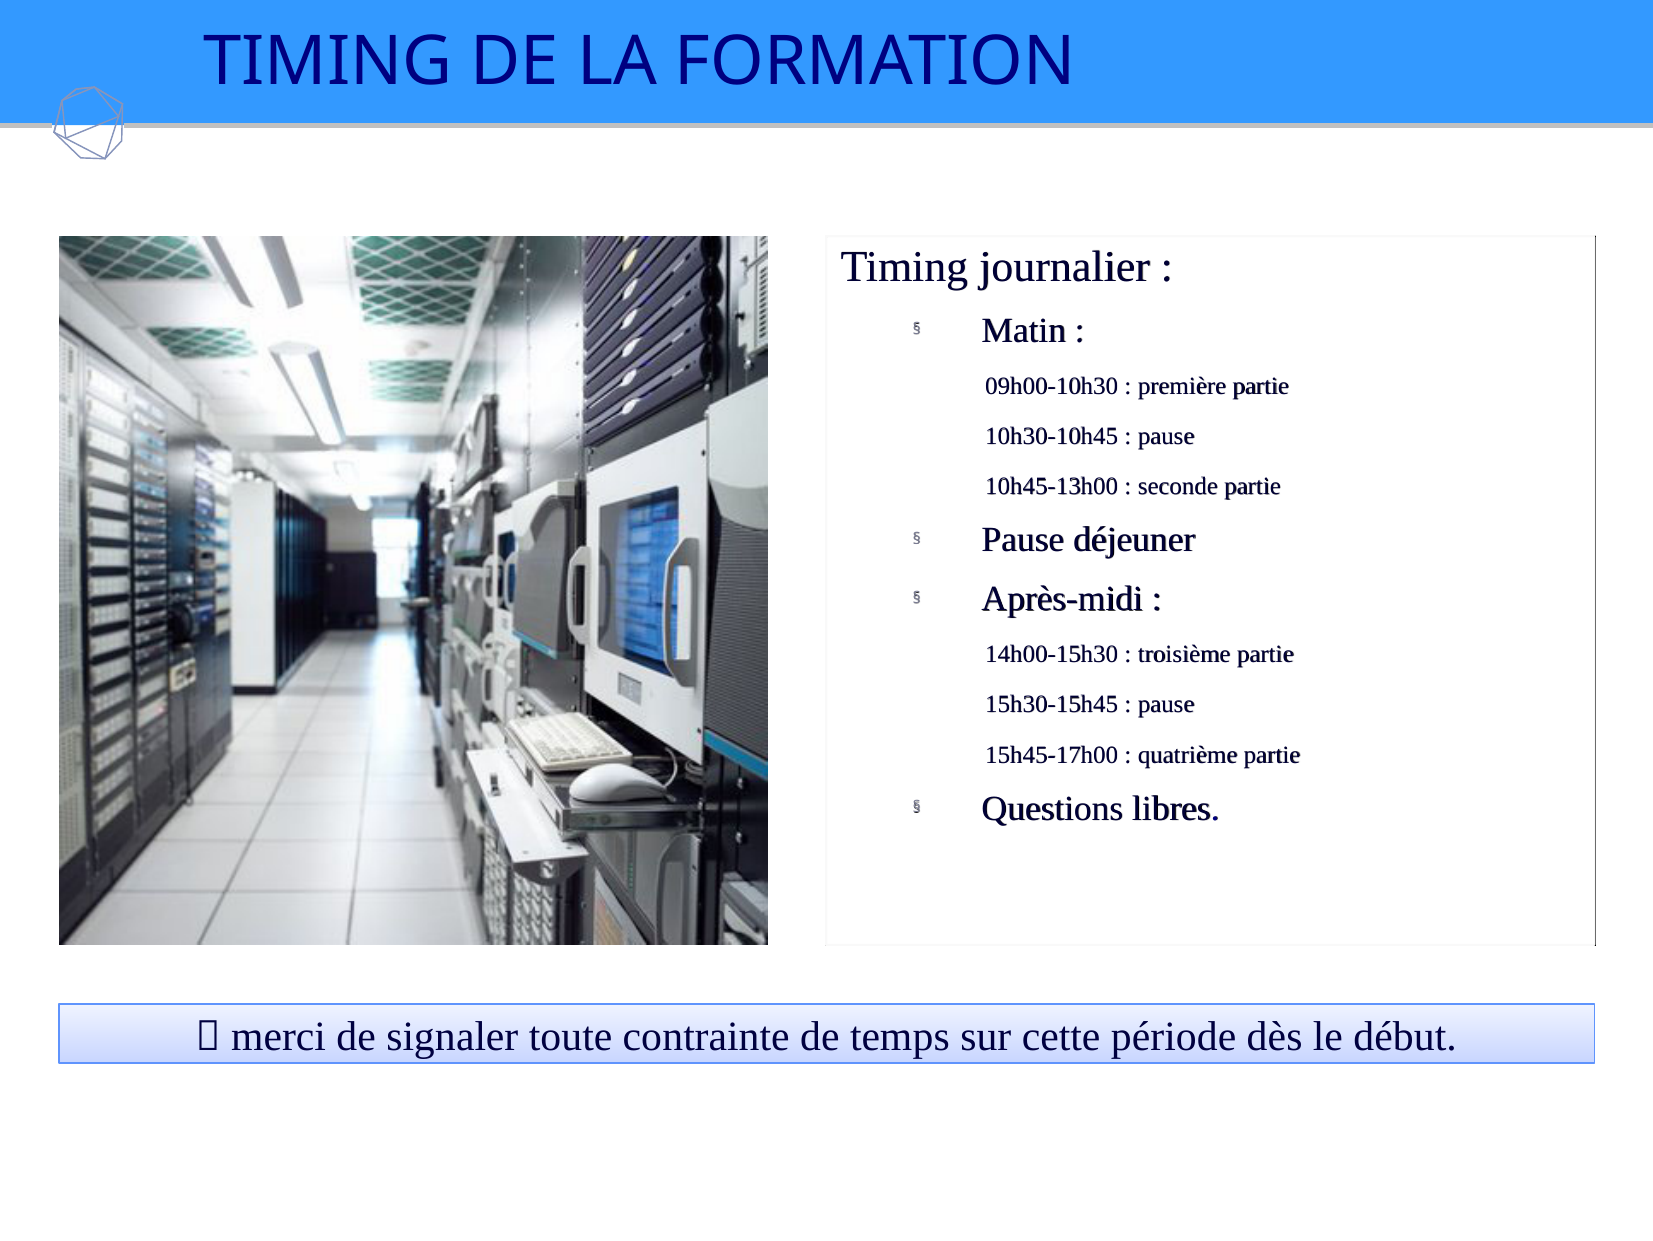

# TIMING DE LA FORMATION
Timing journalier :
Matin :
09h00-10h30 : première partie
10h30-10h45 : pause
10h45-13h00 : seconde partie
Pause déjeuner
Après-midi :
14h00-15h30 : troisième partie
15h30-15h45 : pause
15h45-17h00 : quatrième partie
Questions libres.
 merci de signaler toute contrainte de temps sur cette période dès le début.